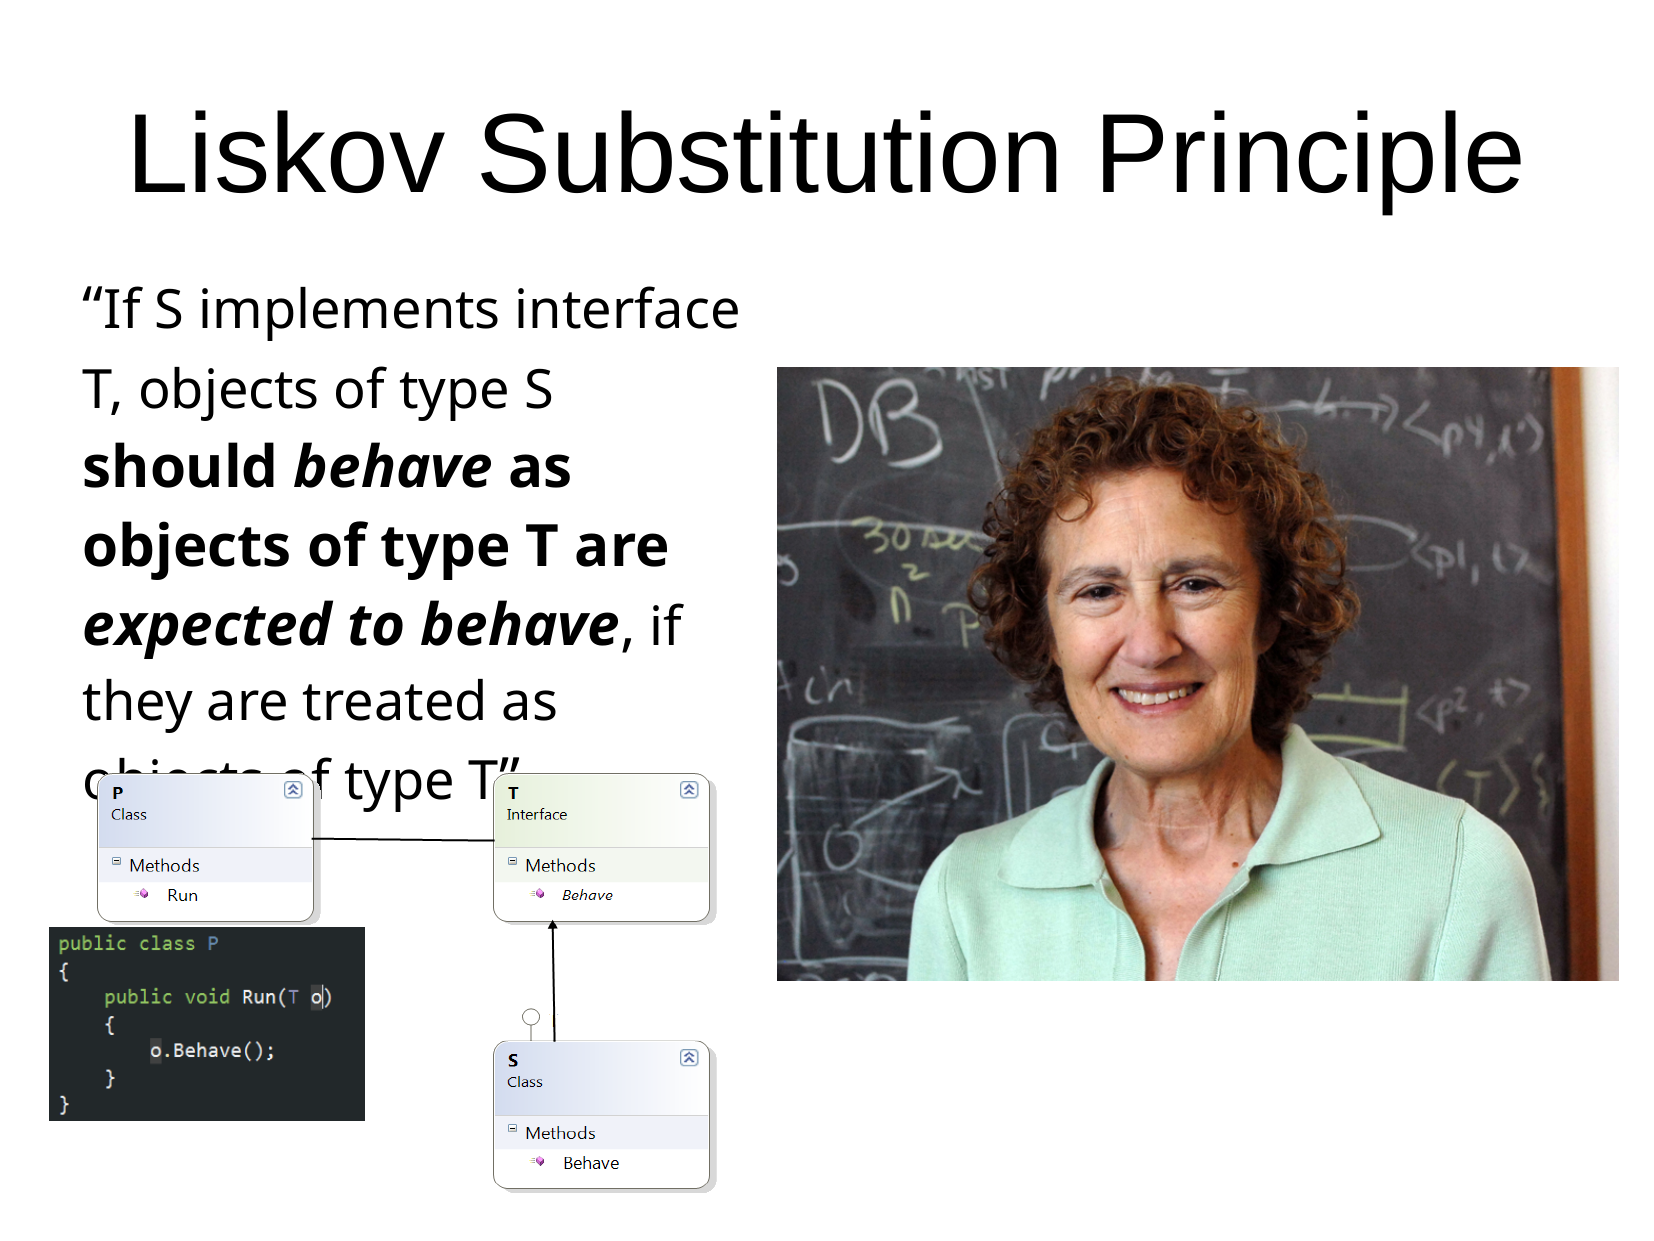

# Liskov Substitution Principle
“If S implements interface T, objects of type S should behave as objects of type T are expected to behave, if they are treated as objects of type T”